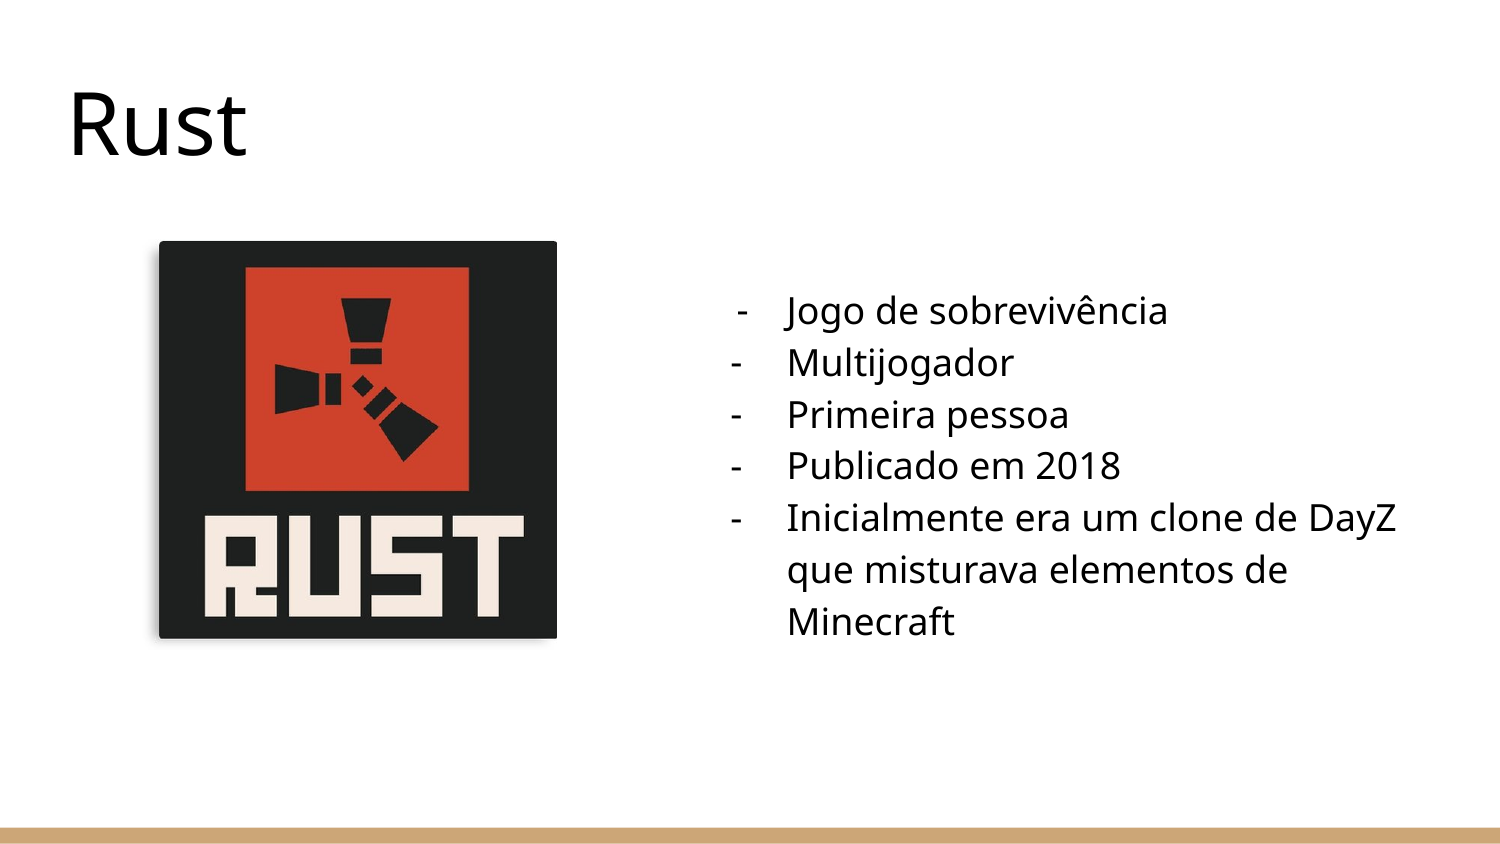

# Rust
Jogo de sobrevivência
Multijogador
Primeira pessoa
Publicado em 2018
Inicialmente era um clone de DayZ que misturava elementos de Minecraft